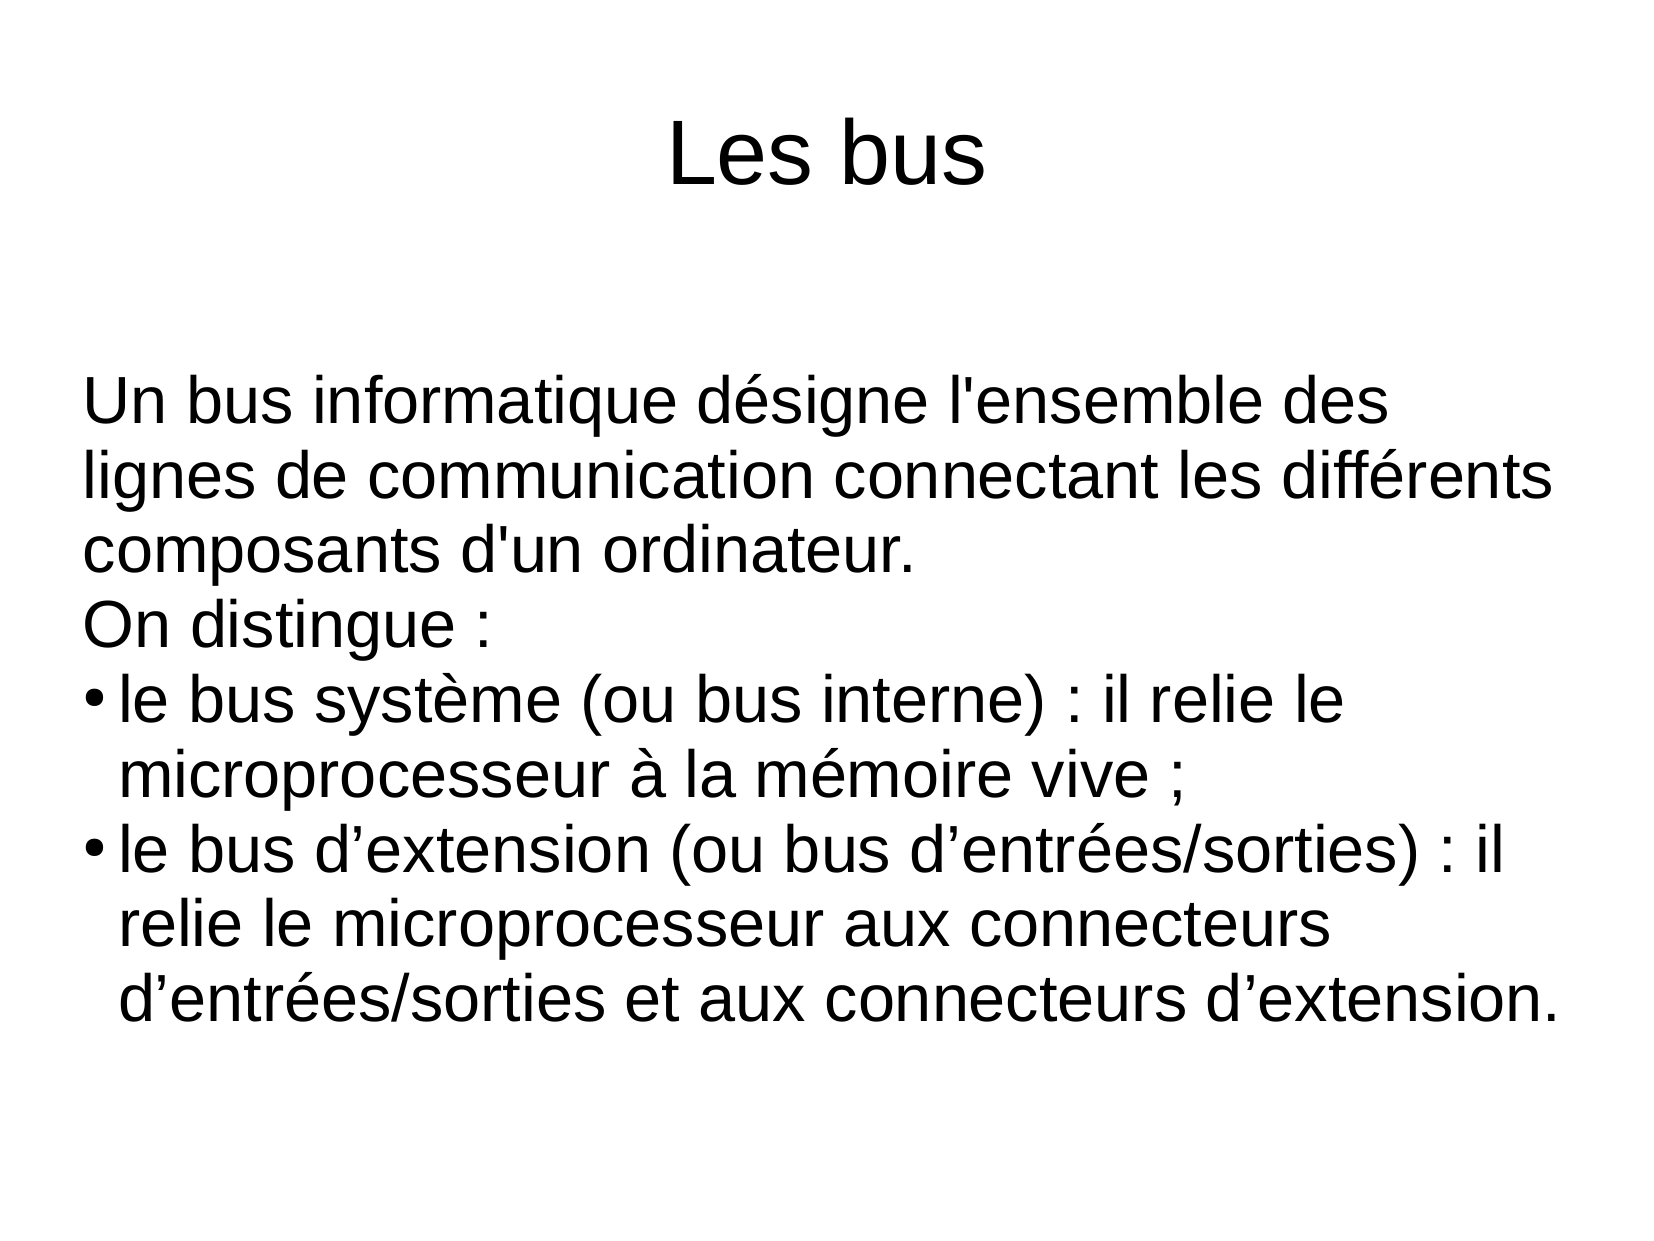

# Les bus
Un bus informatique désigne l'ensemble des lignes de communication connectant les différents composants d'un ordinateur.
On distingue :
le bus système (ou bus interne) : il relie le microprocesseur à la mémoire vive ;
le bus d’extension (ou bus d’entrées/sorties) : il relie le microprocesseur aux connecteurs d’entrées/sorties et aux connecteurs d’extension.